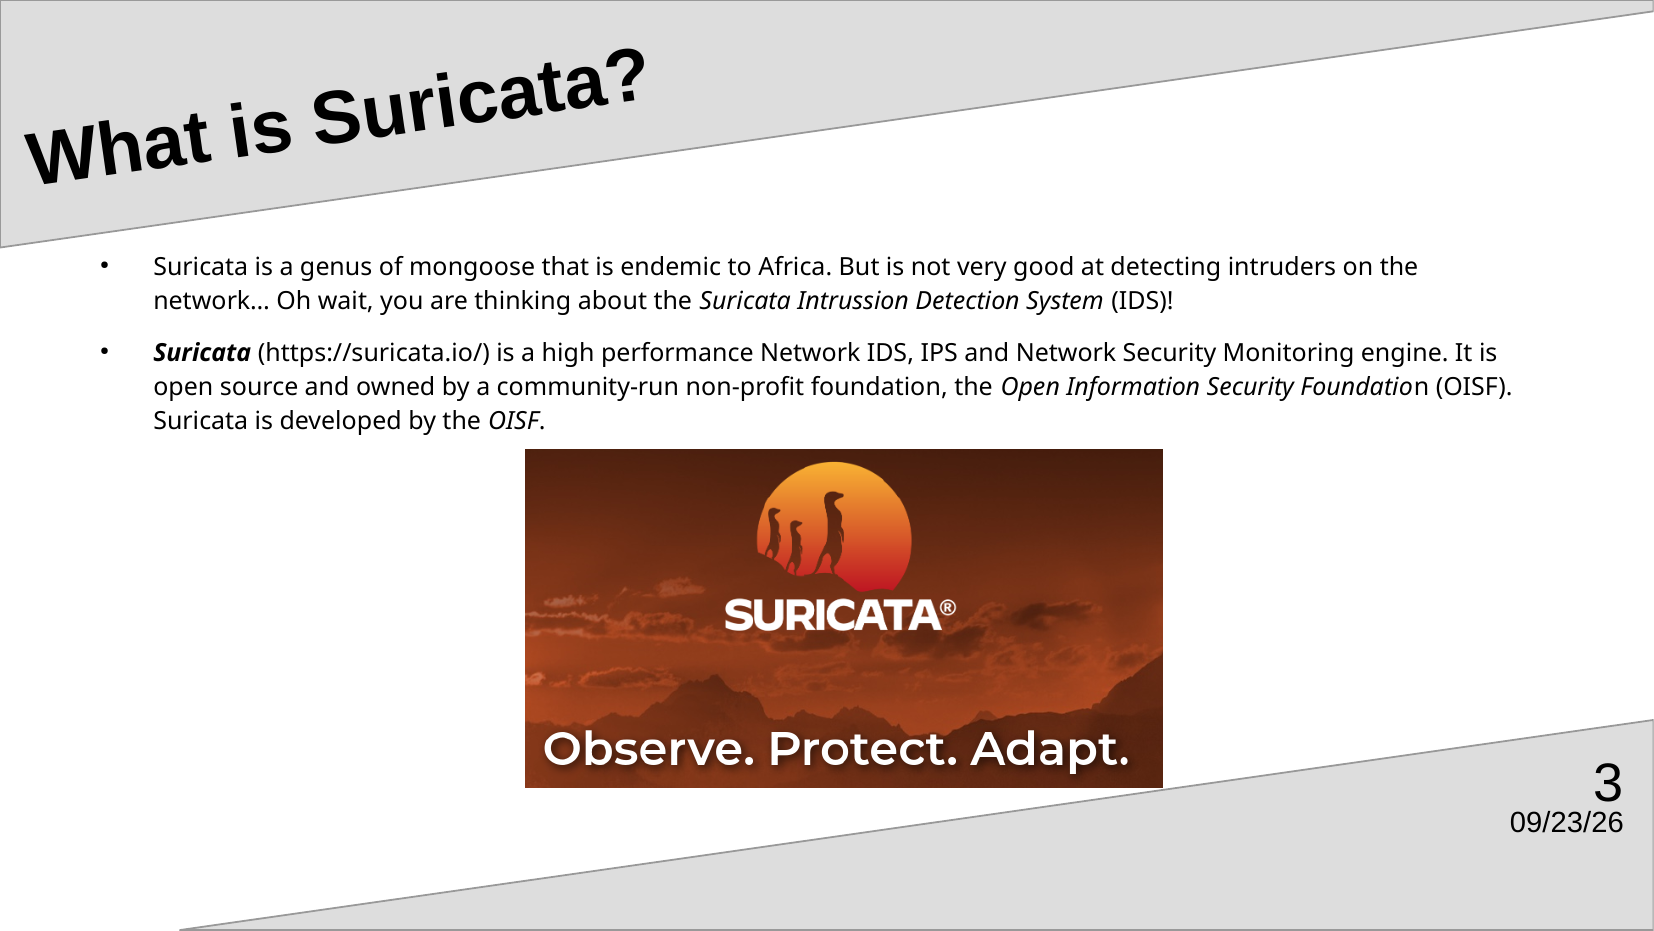

# What is Suricata?
Suricata is a genus of mongoose that is endemic to Africa. But is not very good at detecting intruders on the network… Oh wait, you are thinking about the Suricata Intrussion Detection System (IDS)!
Suricata (https://suricata.io/) is a high performance Network IDS, IPS and Network Security Monitoring engine. It is open source and owned by a community-run non-profit foundation, the Open Information Security Foundation (OISF). Suricata is developed by the OISF.
3